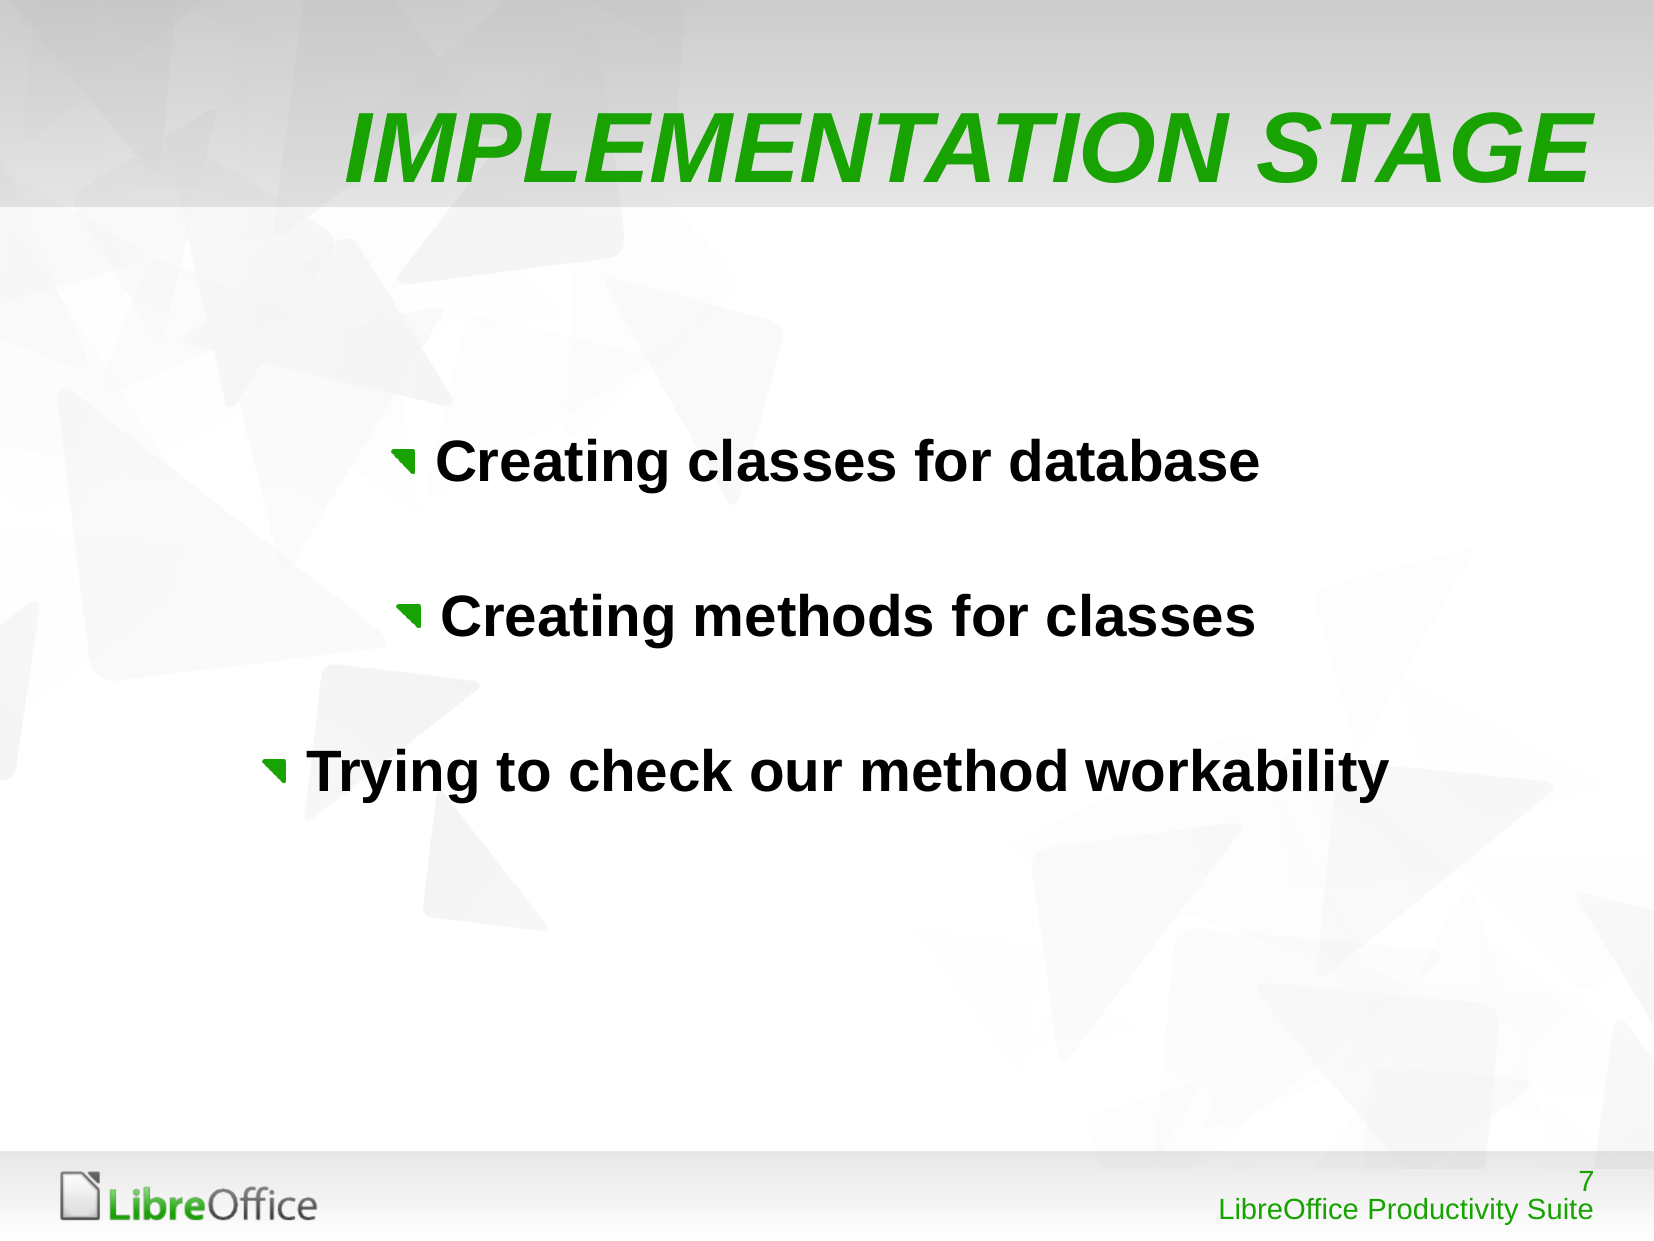

# IMPLEMENTATION STAGE
Creating classes for database
Creating methods for classes
Trying to check our method workability
7
LibreOffice Productivity Suite